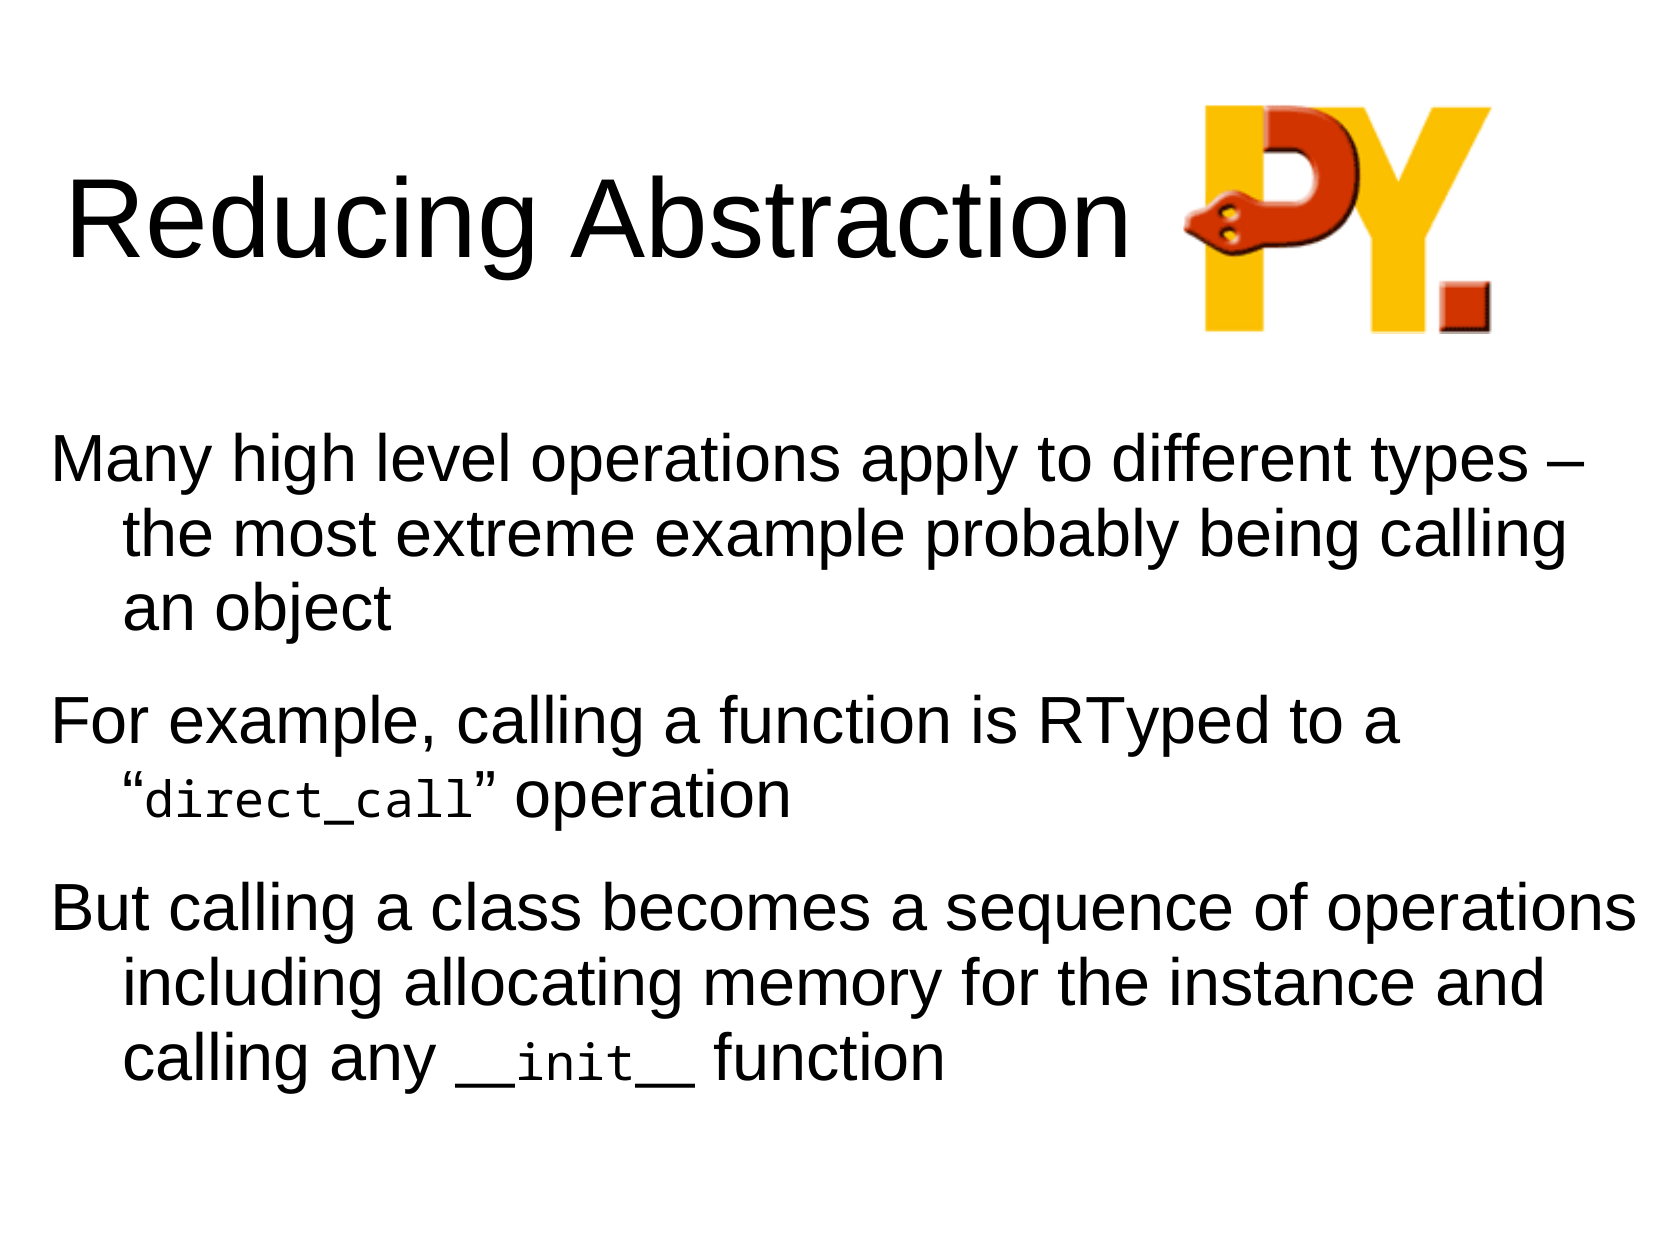

# Reducing Abstraction
Many high level operations apply to different types – the most extreme example probably being calling an object
For example, calling a function is RTyped to a “direct_call” operation
But calling a class becomes a sequence of operations including allocating memory for the instance and calling any __init__ function